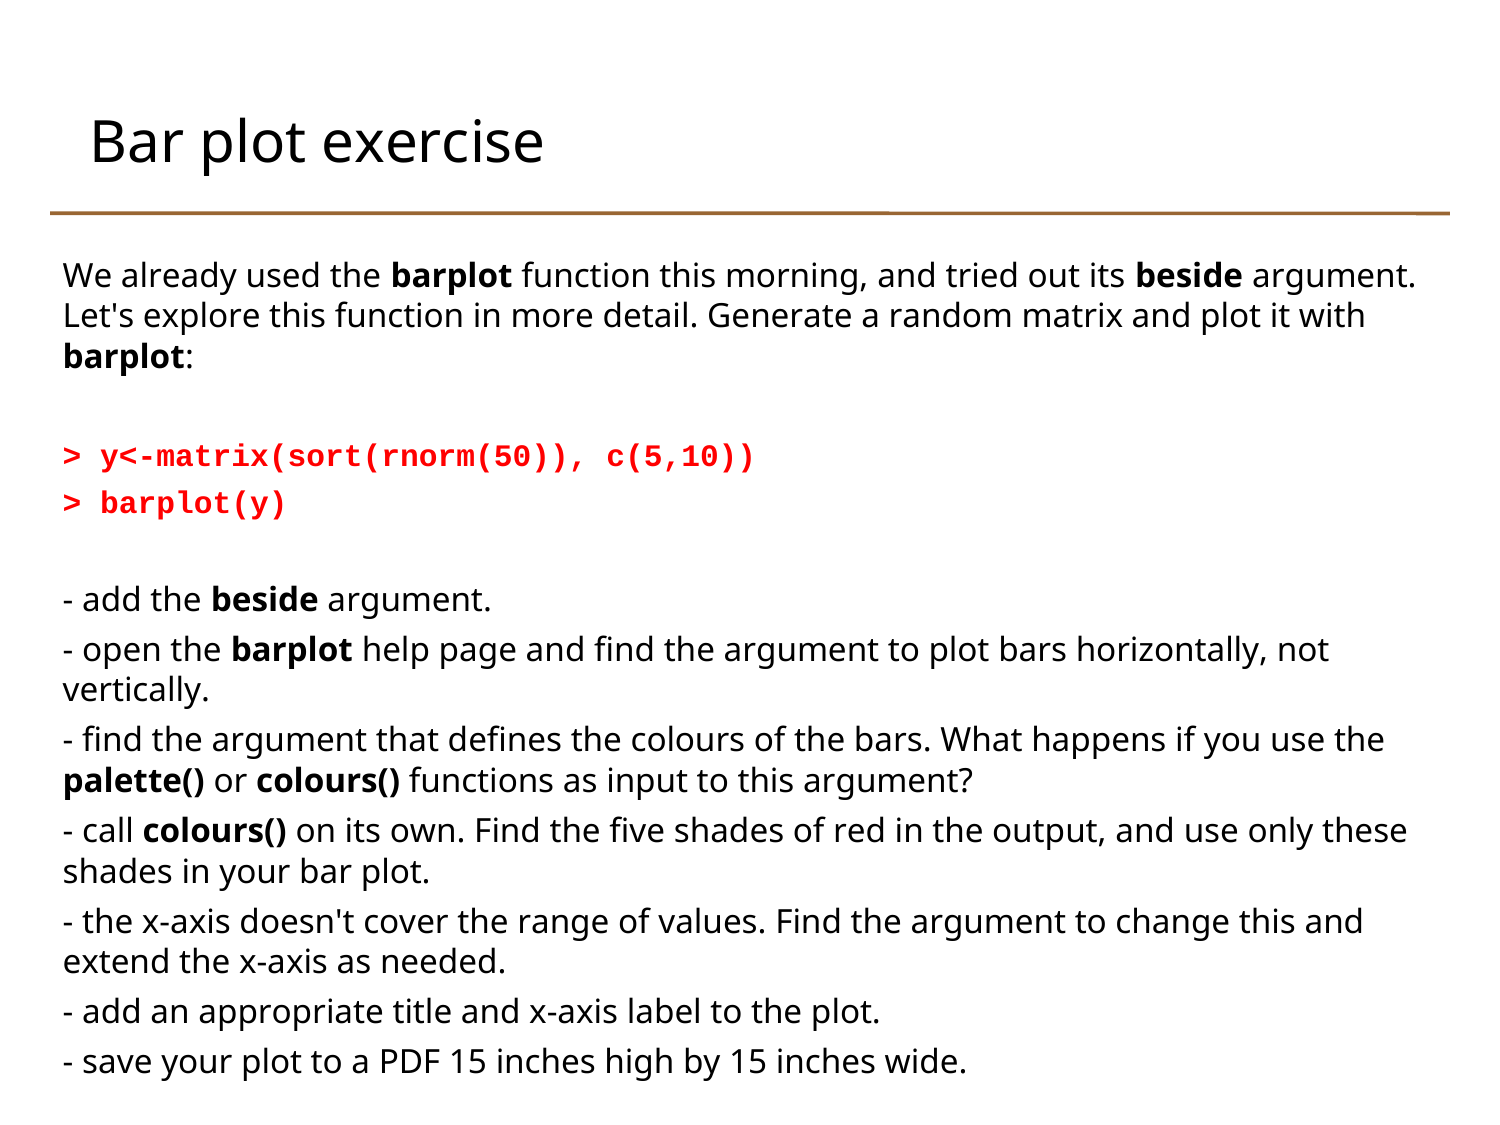

Bar plot exercise
We already used the barplot function this morning, and tried out its beside argument. Let's explore this function in more detail. Generate a random matrix and plot it with barplot:
> y<-matrix(sort(rnorm(50)), c(5,10))
> barplot(y)
- add the beside argument.
- open the barplot help page and find the argument to plot bars horizontally, not vertically.
- find the argument that defines the colours of the bars. What happens if you use the palette() or colours() functions as input to this argument?
- call colours() on its own. Find the five shades of red in the output, and use only these shades in your bar plot.
- the x-axis doesn't cover the range of values. Find the argument to change this and extend the x-axis as needed.
- add an appropriate title and x-axis label to the plot.
- save your plot to a PDF 15 inches high by 15 inches wide.